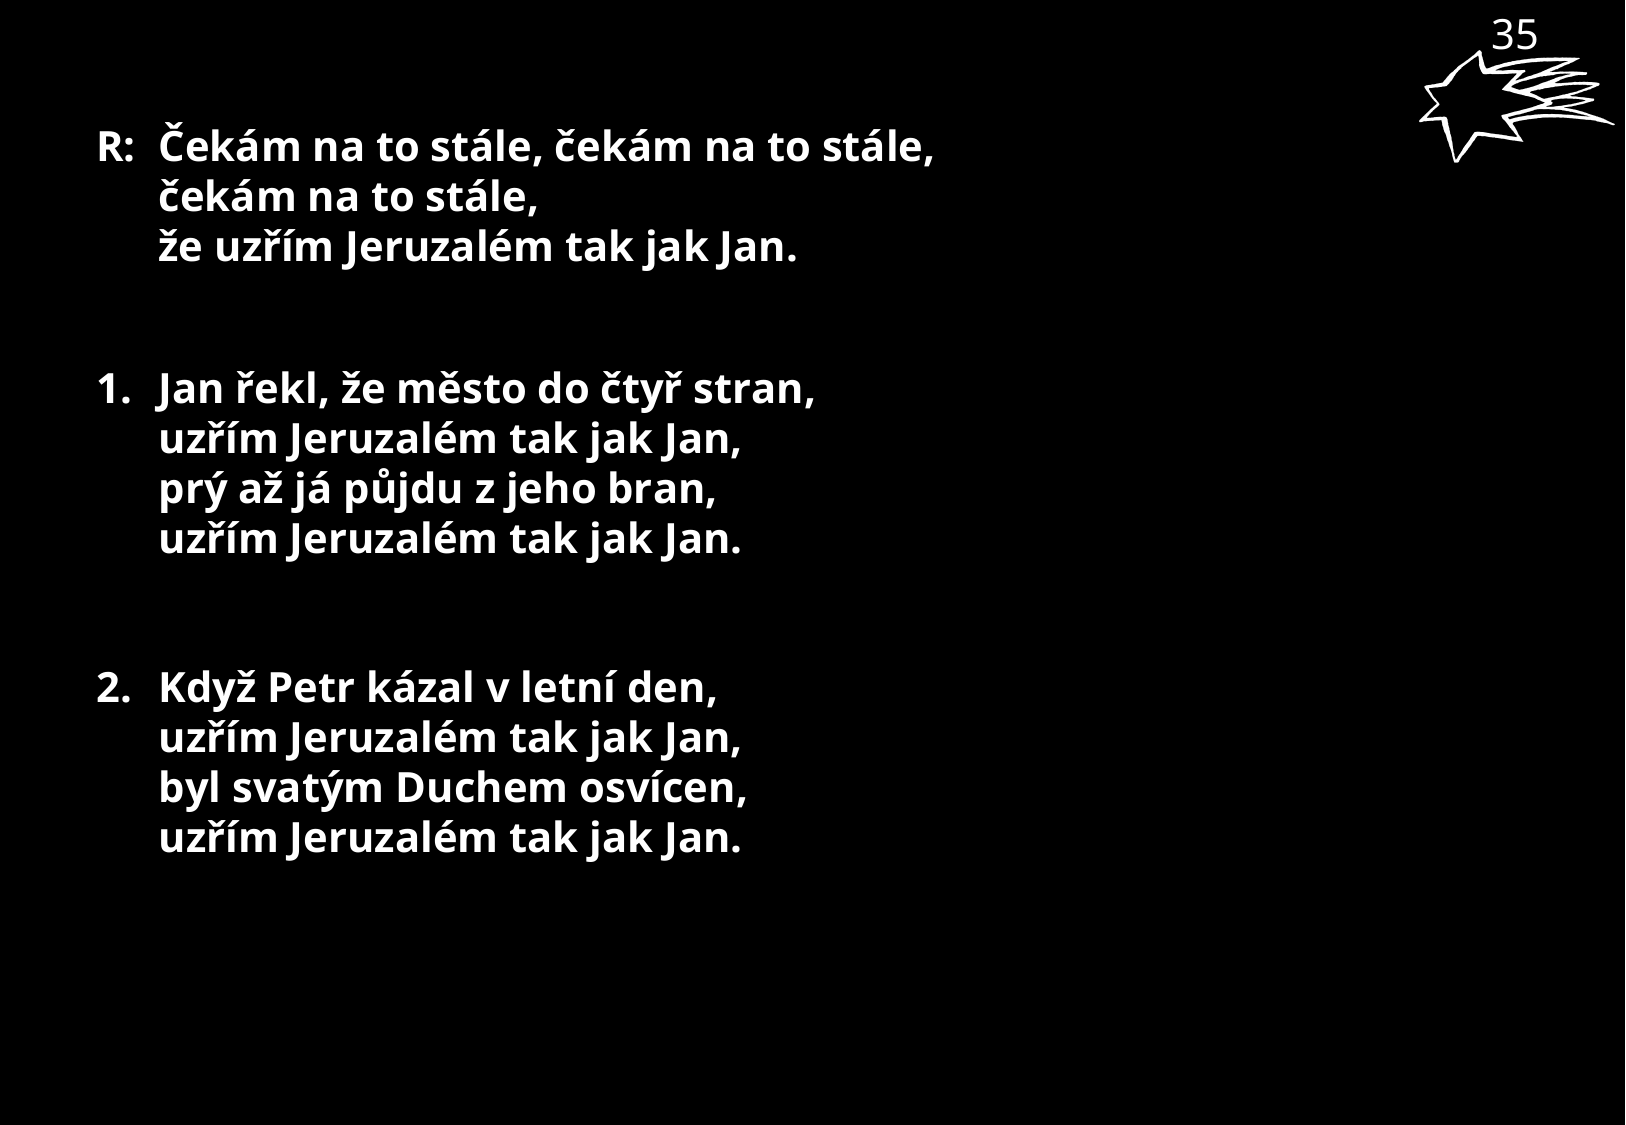

35
# R: 	Čekám na to stále, čekám na to stále, čekám na to stále, že uzřím Jeruzalém tak jak Jan.
Jan řekl, že město do čtyř stran,
uzřím Jeruzalém tak jak Jan,
prý až já půjdu z jeho bran,
uzřím Jeruzalém tak jak Jan.
Když Petr kázal v letní den,
uzřím Jeruzalém tak jak Jan,
byl svatým Duchem osvícen,
uzřím Jeruzalém tak jak Jan.